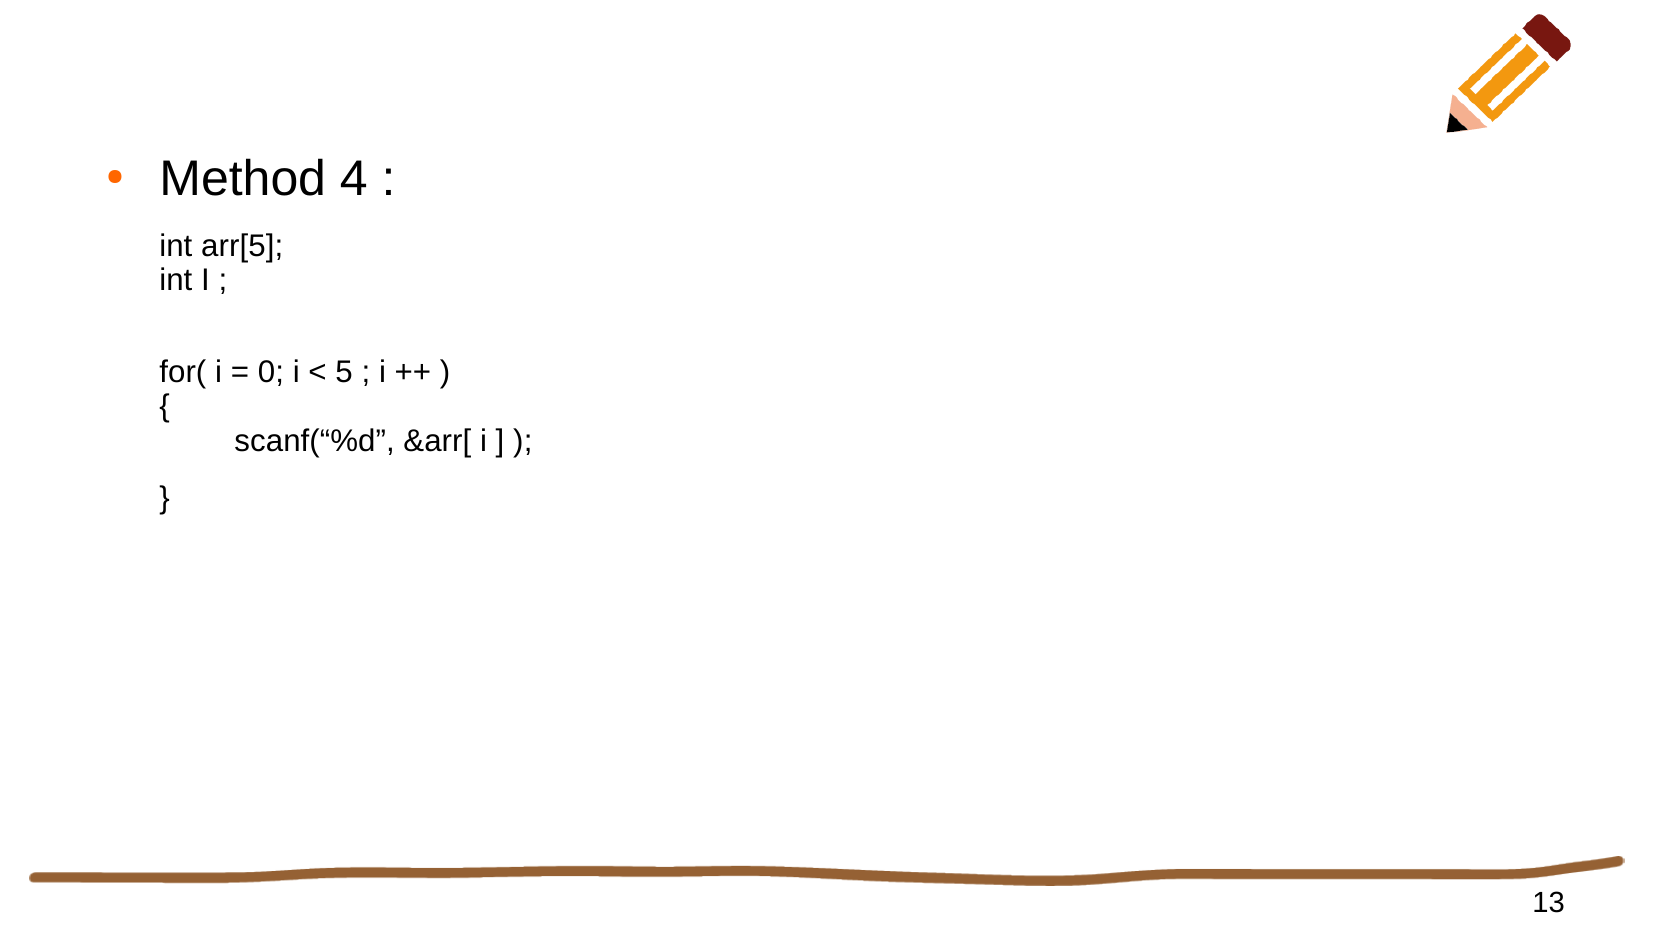

# Method 4 :
int arr[5];
int I ;
for( i = 0; i < 5 ; i ++ )
{
	scanf(“%d”, &arr[ i ] );
}
13